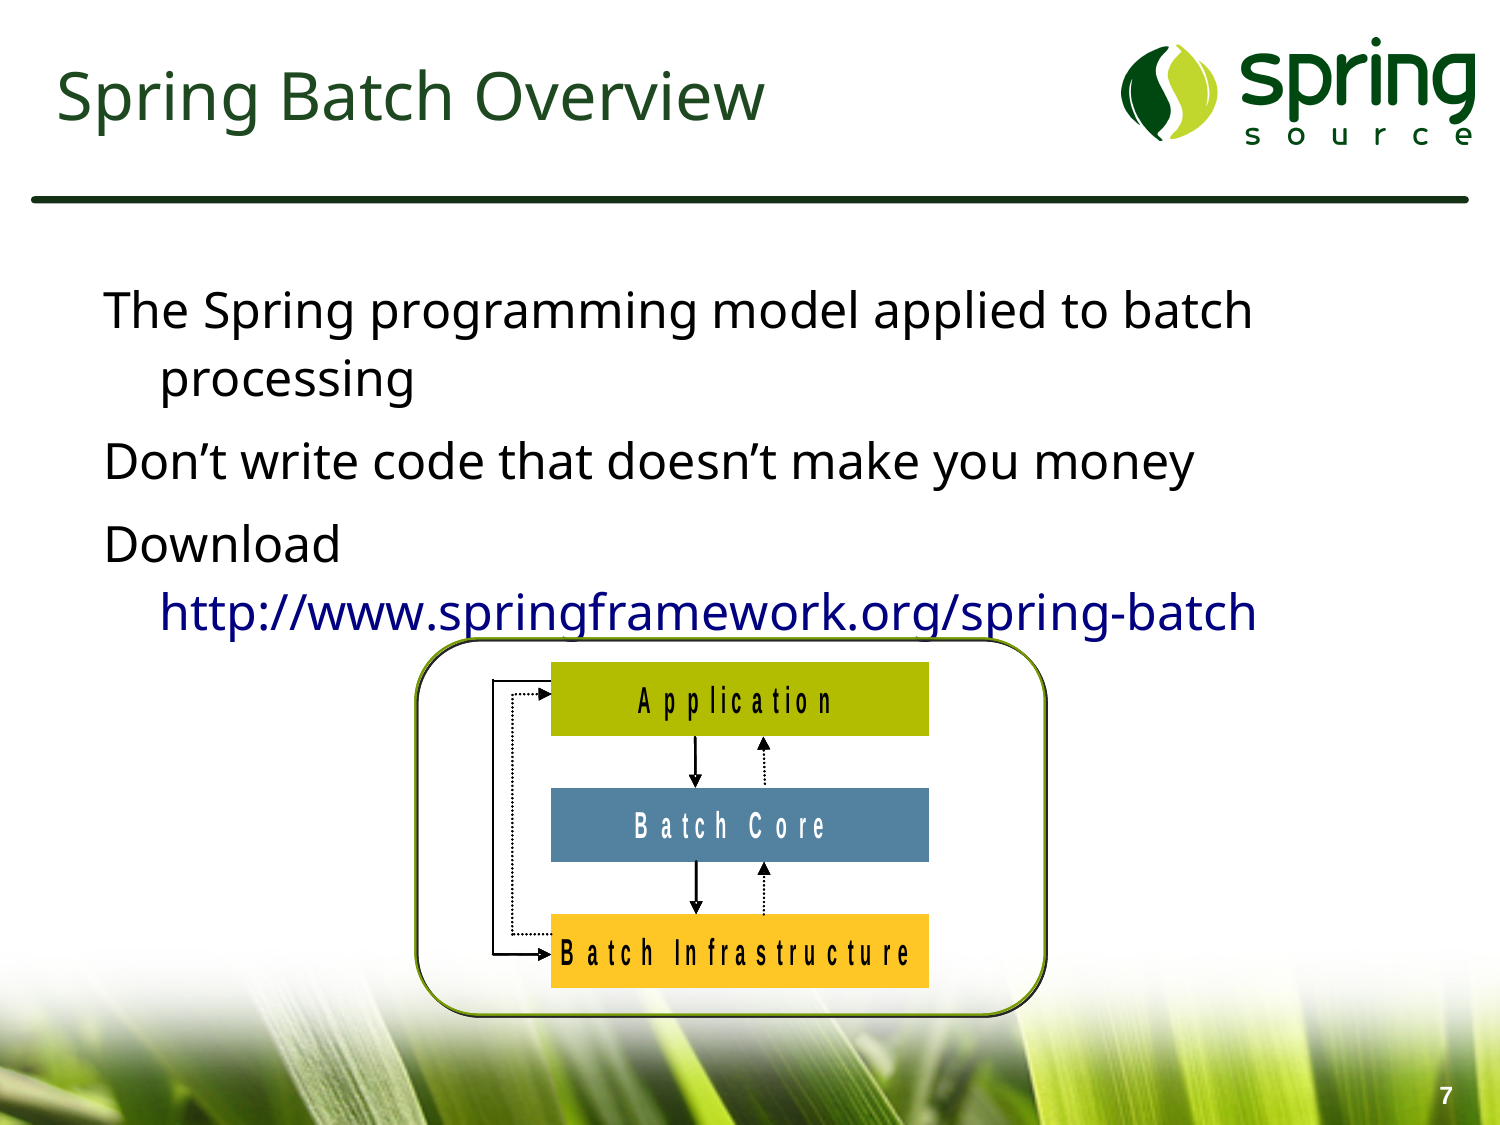

# Spring Batch Overview
The Spring programming model applied to batch processing
Don’t write code that doesn’t make you money
Download http://www.springframework.org/spring-batch